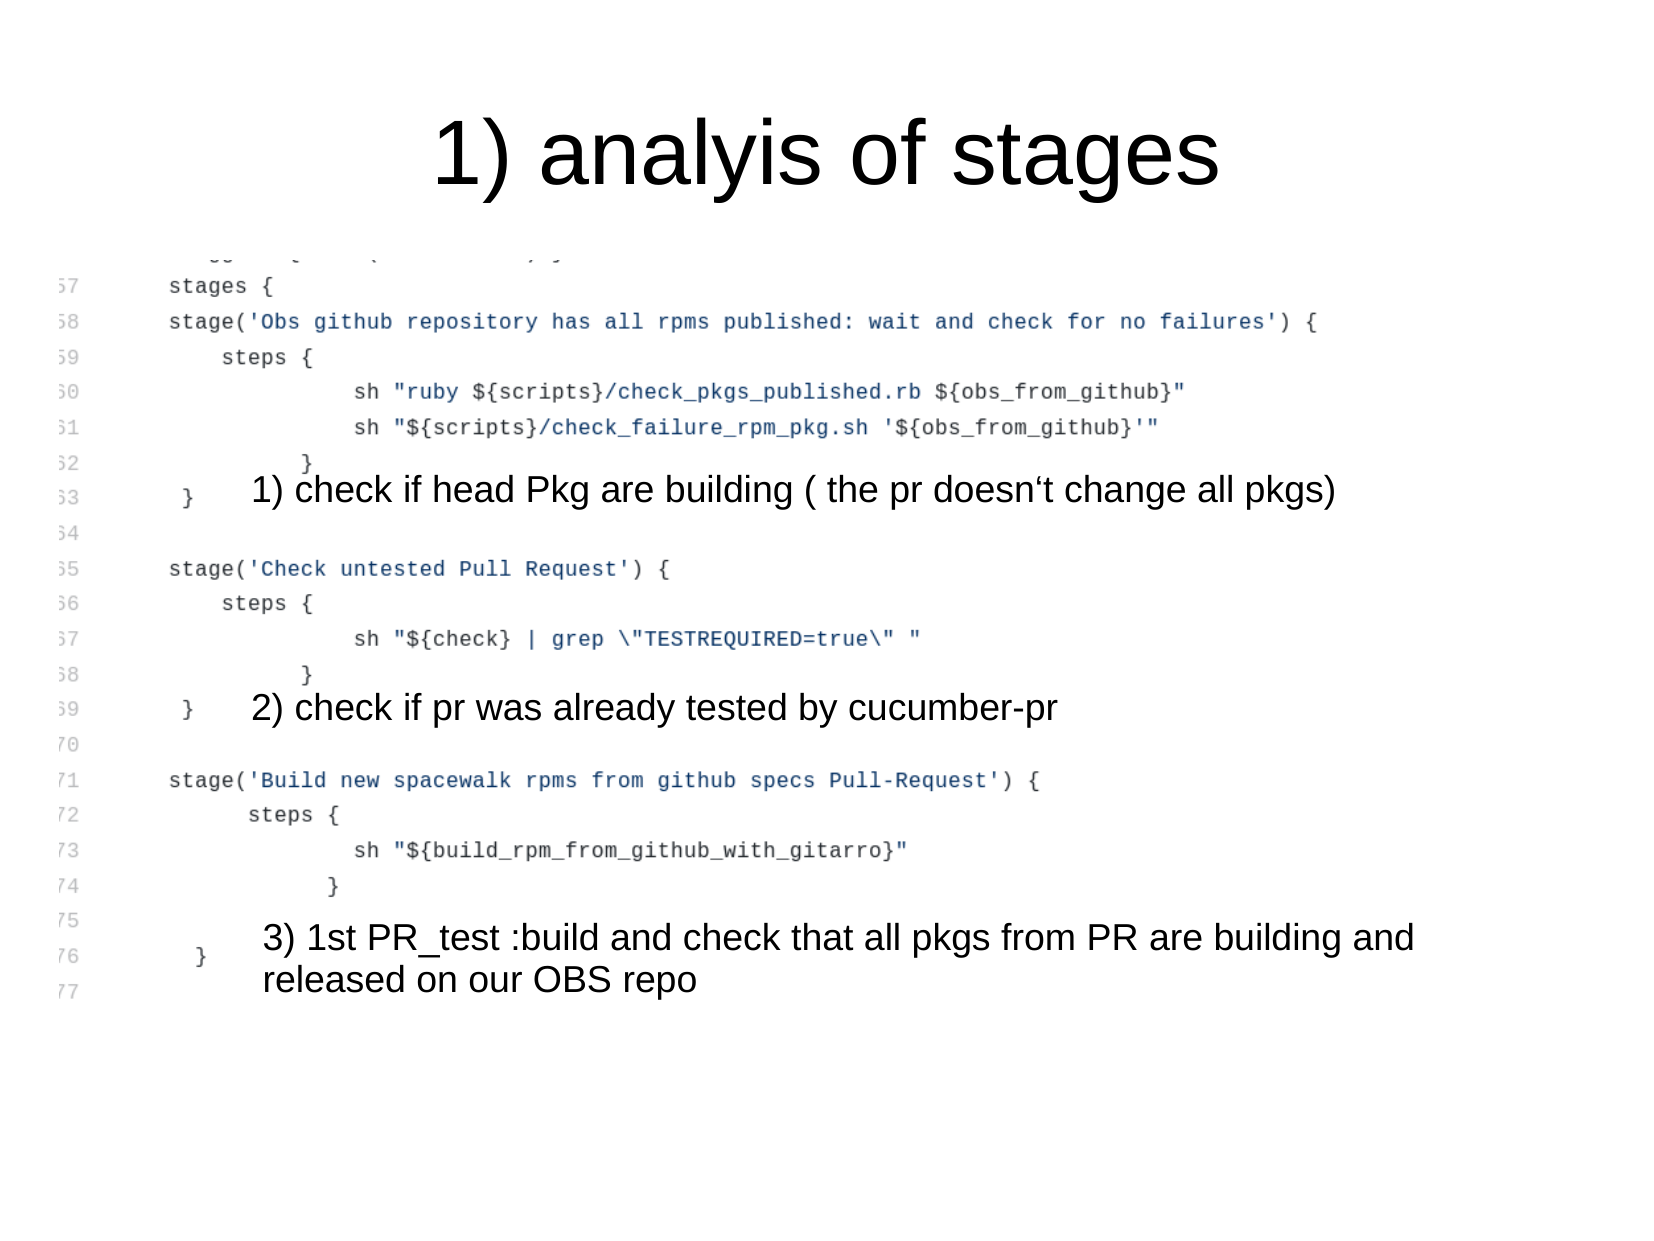

# 1) analyis of stages
### Chart
| Category | Spalte 1 | Spalte 2 | Spalte 3 |
|---|---|---|---|
| Zeile 1 | 9.1 | 3.2 | 4.54 |
| Zeile 2 | 2.4 | 8.8 | 9.65 |
| Zeile 3 | 3.1 | 1.5 | 3.7 |
| Zeile 4 | 4.3 | 9.02 | 6.2 |1) check if head Pkg are building ( the pr doesn‘t change all pkgs)
2) check if pr was already tested by cucumber-pr
3) 1st PR_test :build and check that all pkgs from PR are building and released on our OBS repo